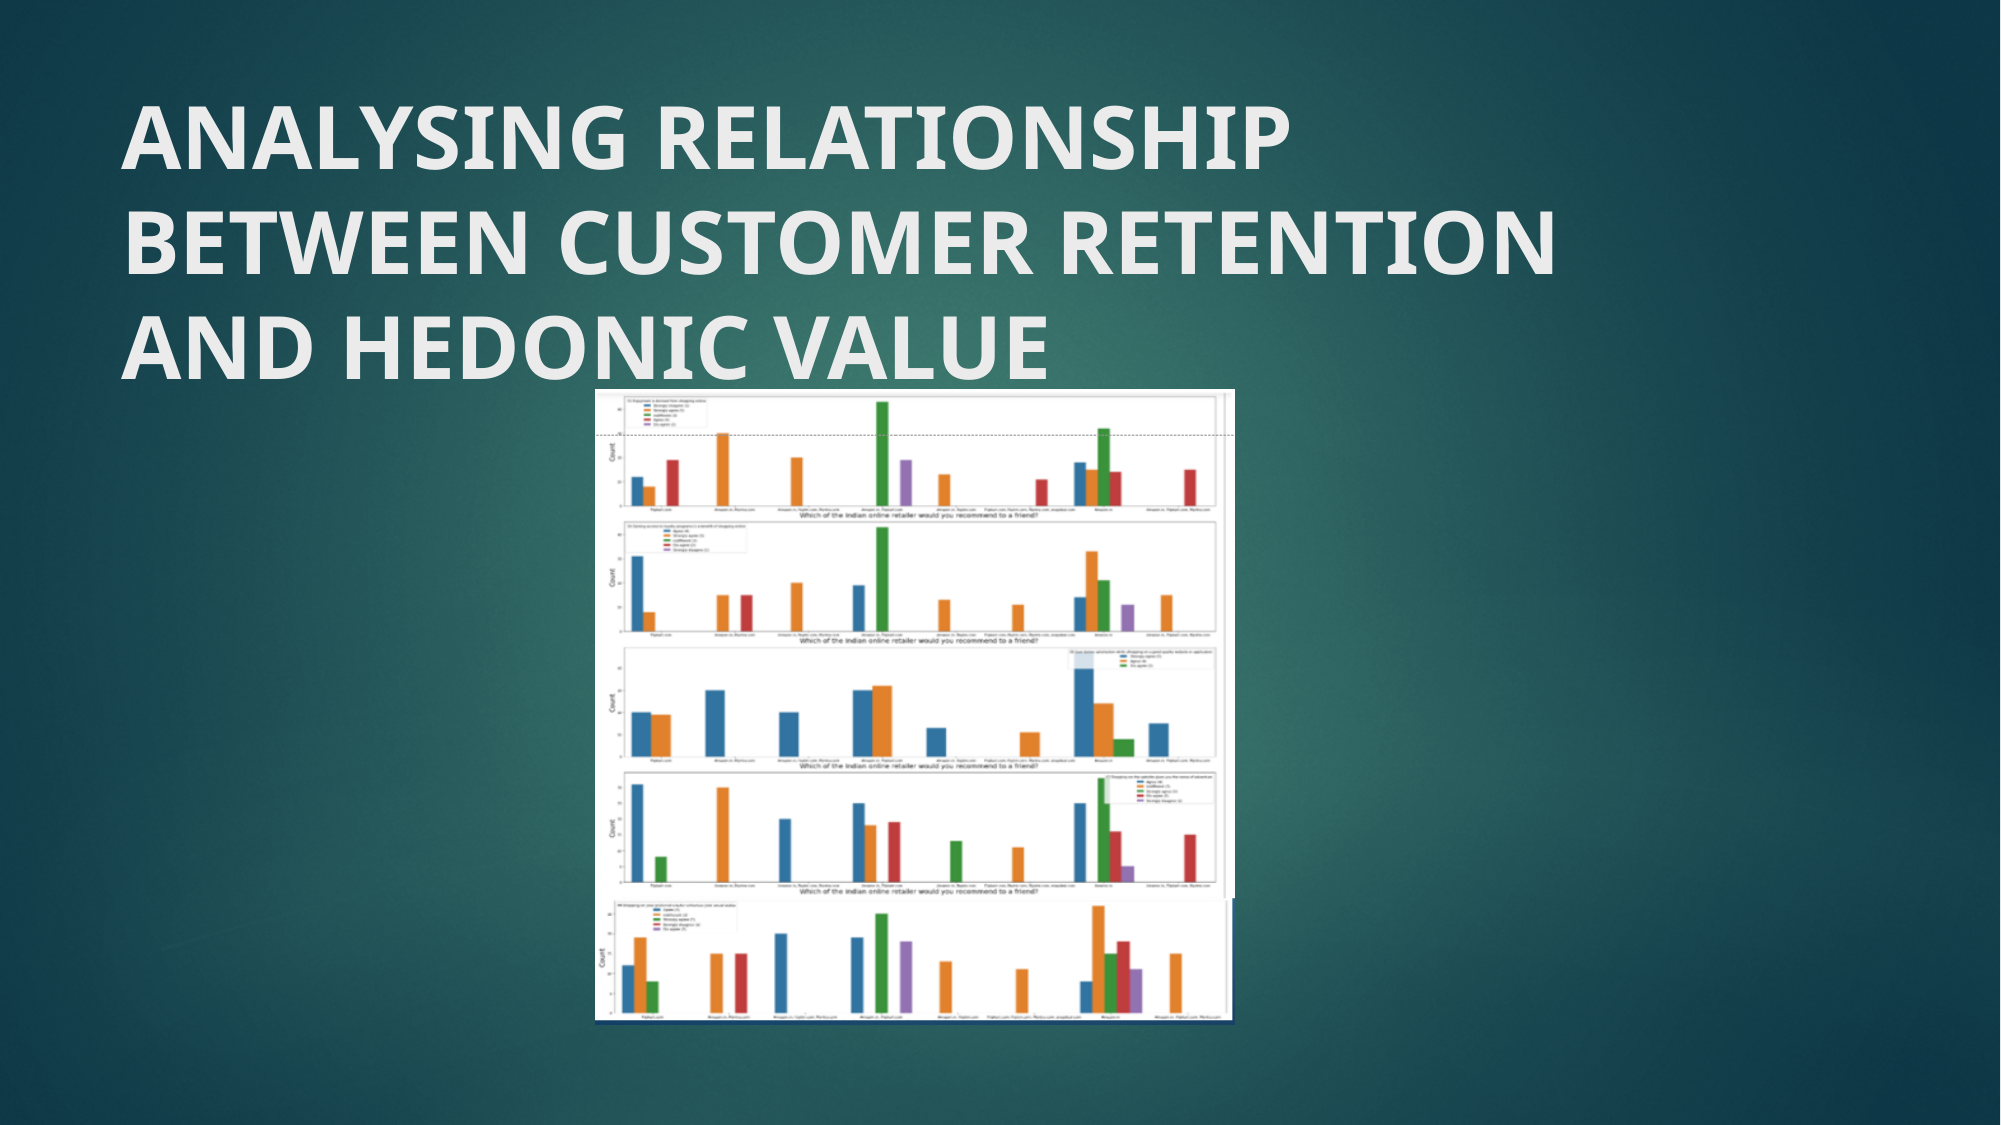

# Analysing Relationship between Customer retention and Hedonic Value